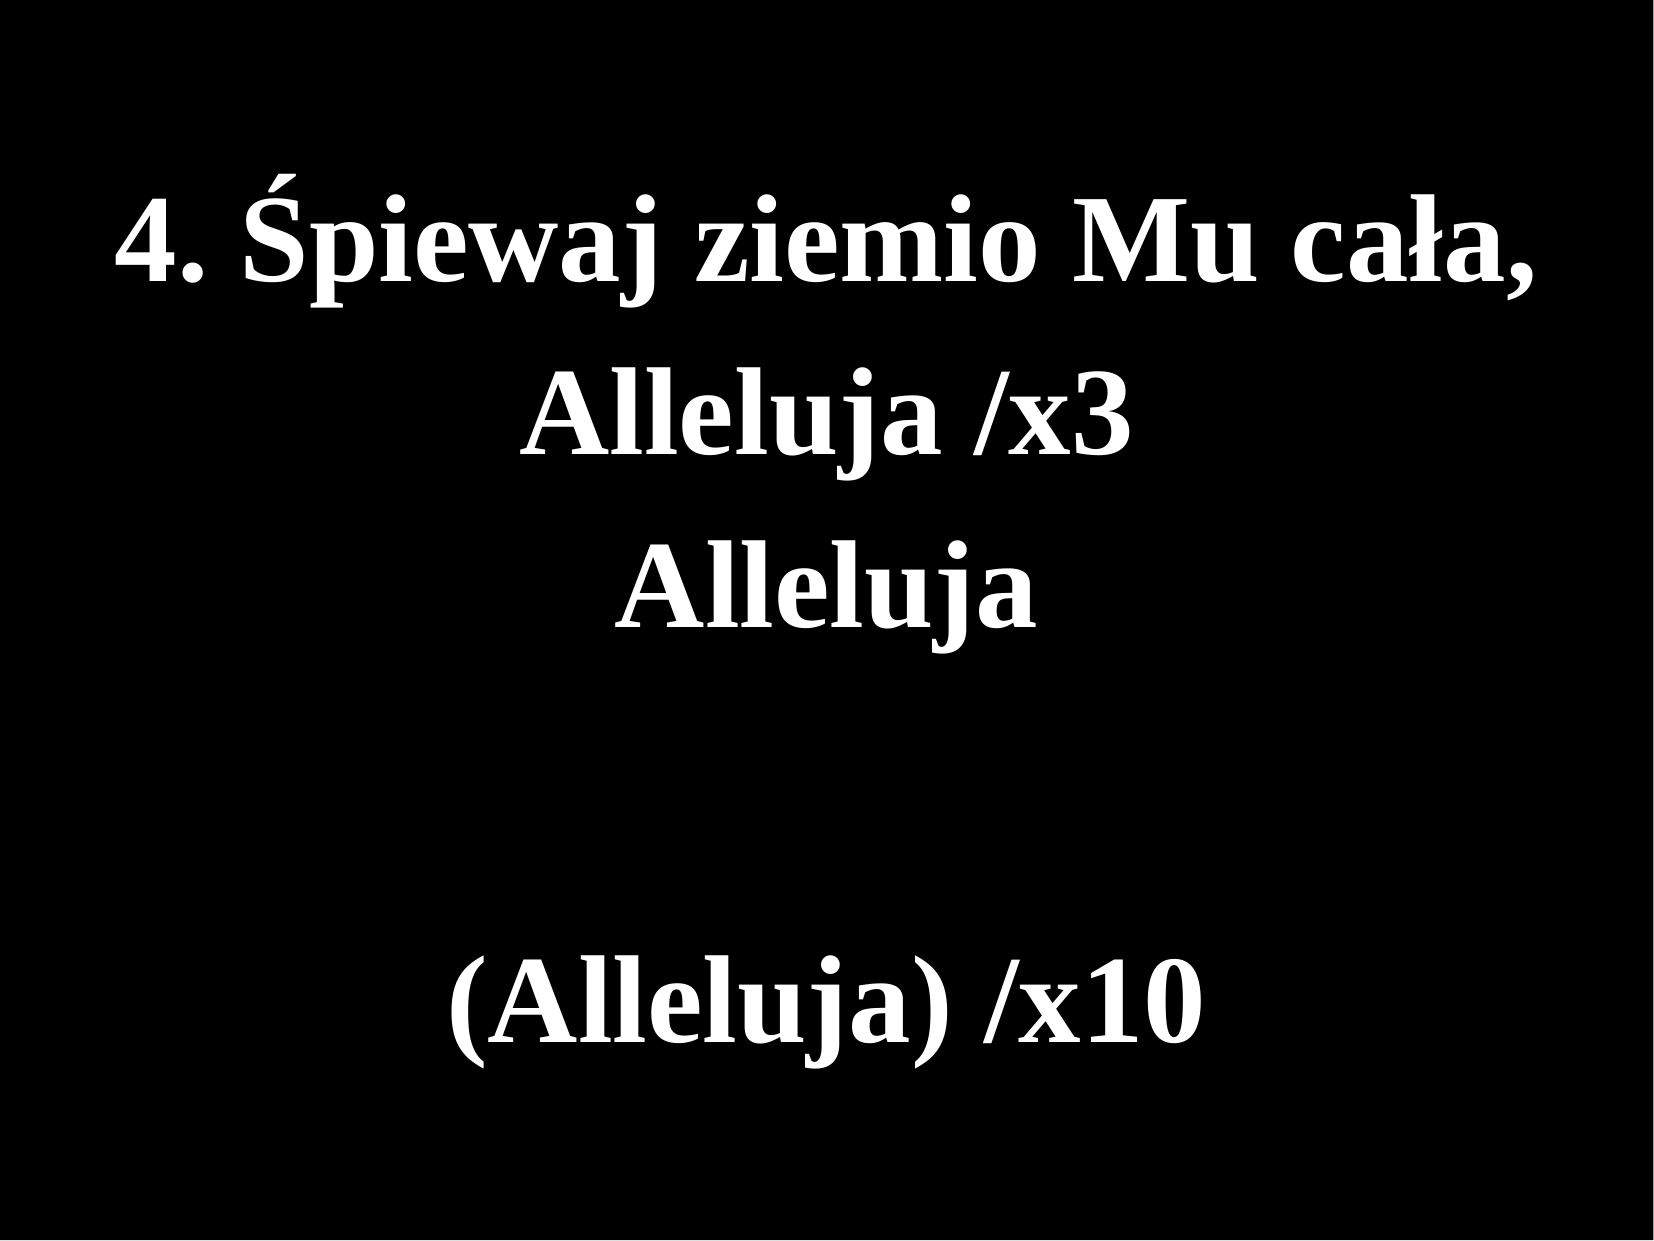

# 4. Śpiewaj ziemio Mu cała, ppp Alleluja /x3 ppp Alleluja (Alleluja) /x10